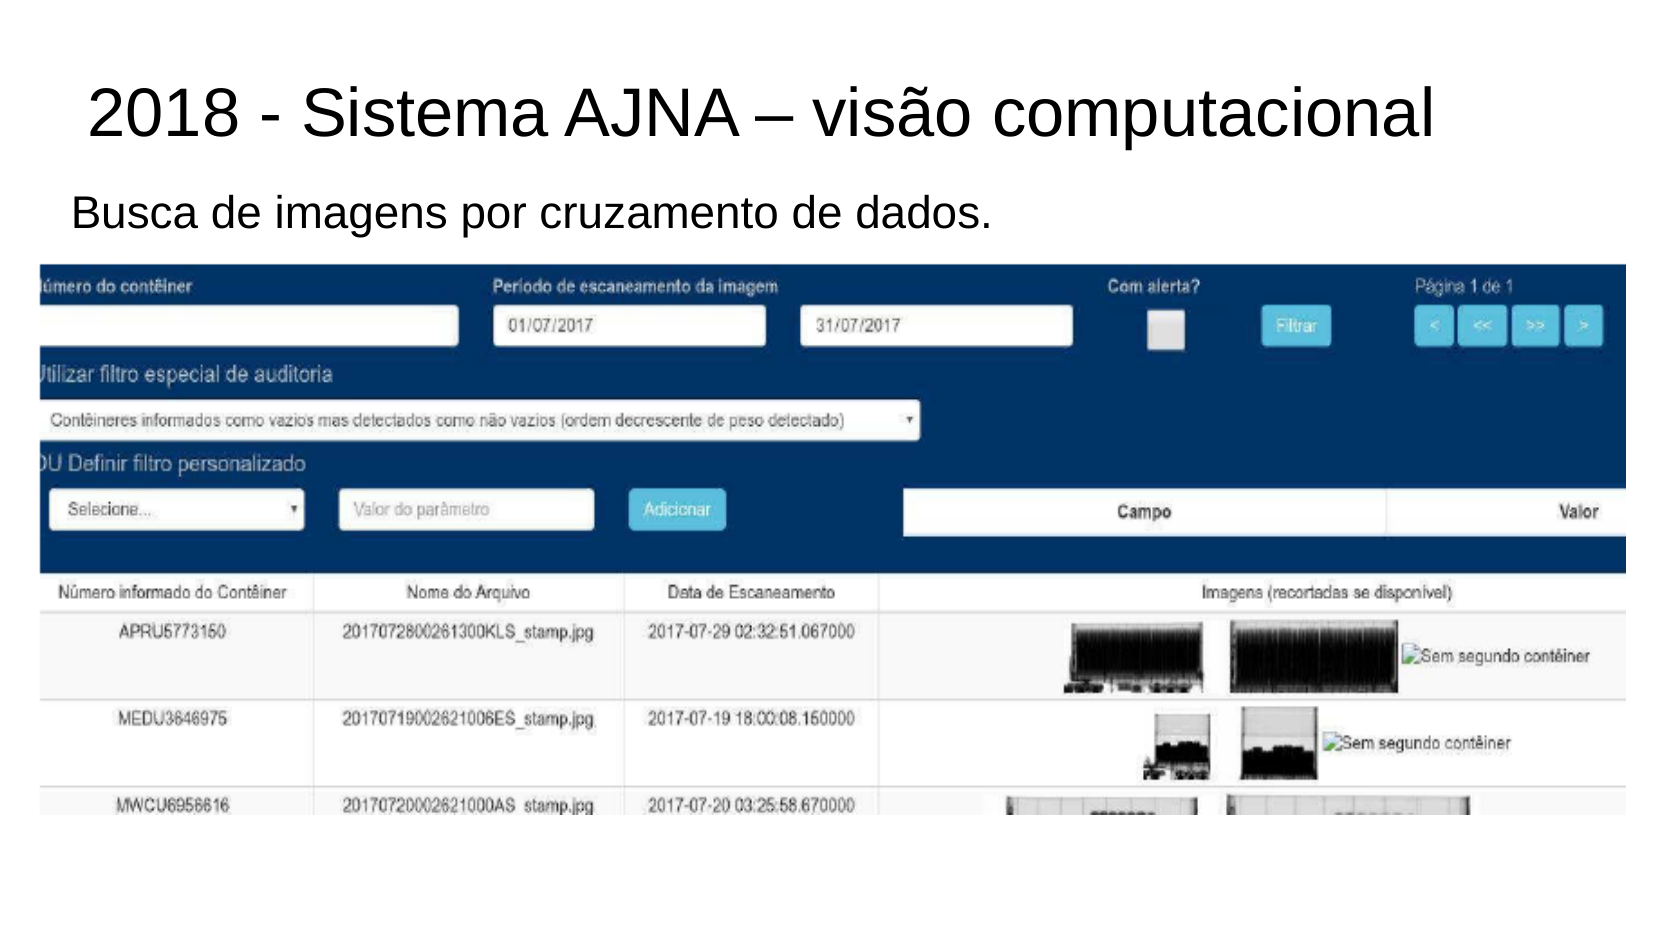

# 2018 - Sistema AJNA – visão computacional
Busca de imagens por cruzamento de dados.